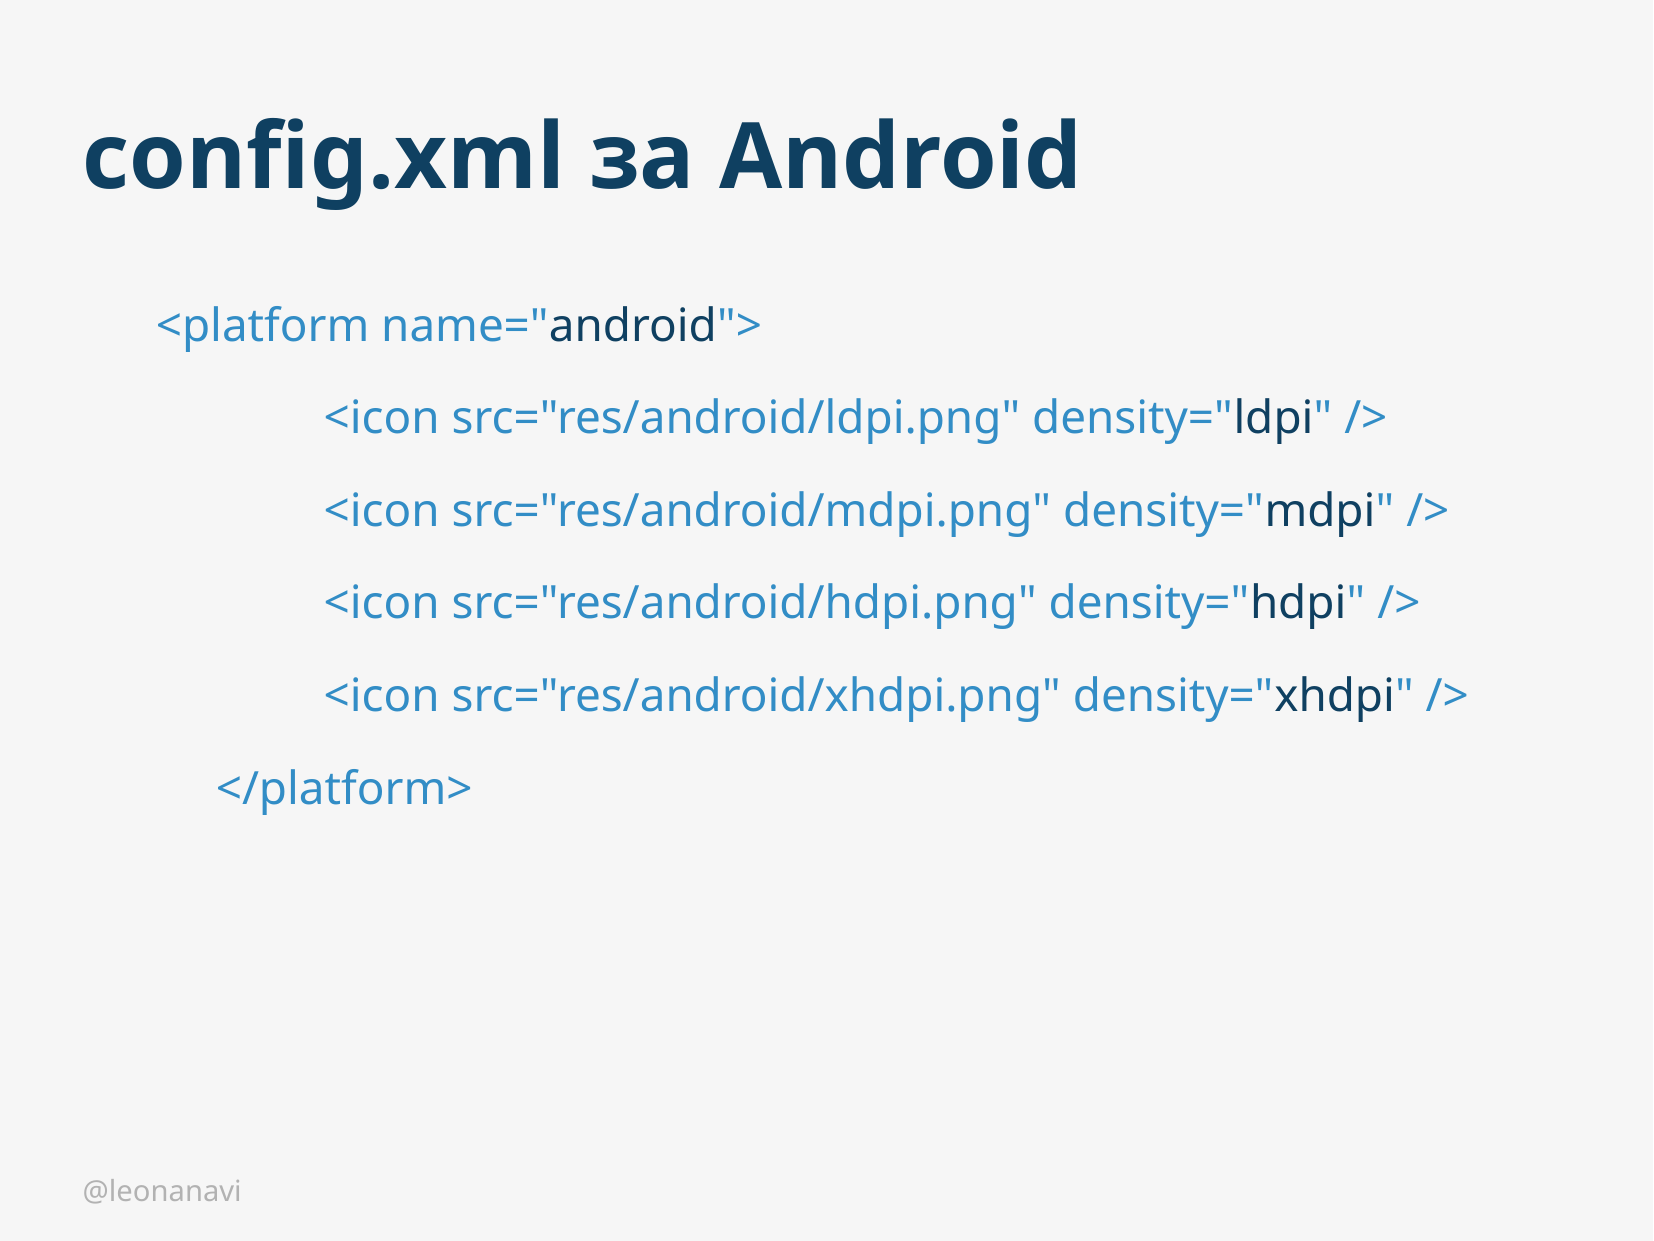

# config.xml за Android
<platform name="android">
 <icon src="res/android/ldpi.png" density="ldpi" />
 <icon src="res/android/mdpi.png" density="mdpi" />
 <icon src="res/android/hdpi.png" density="hdpi" />
 <icon src="res/android/xhdpi.png" density="xhdpi" />
 </platform>